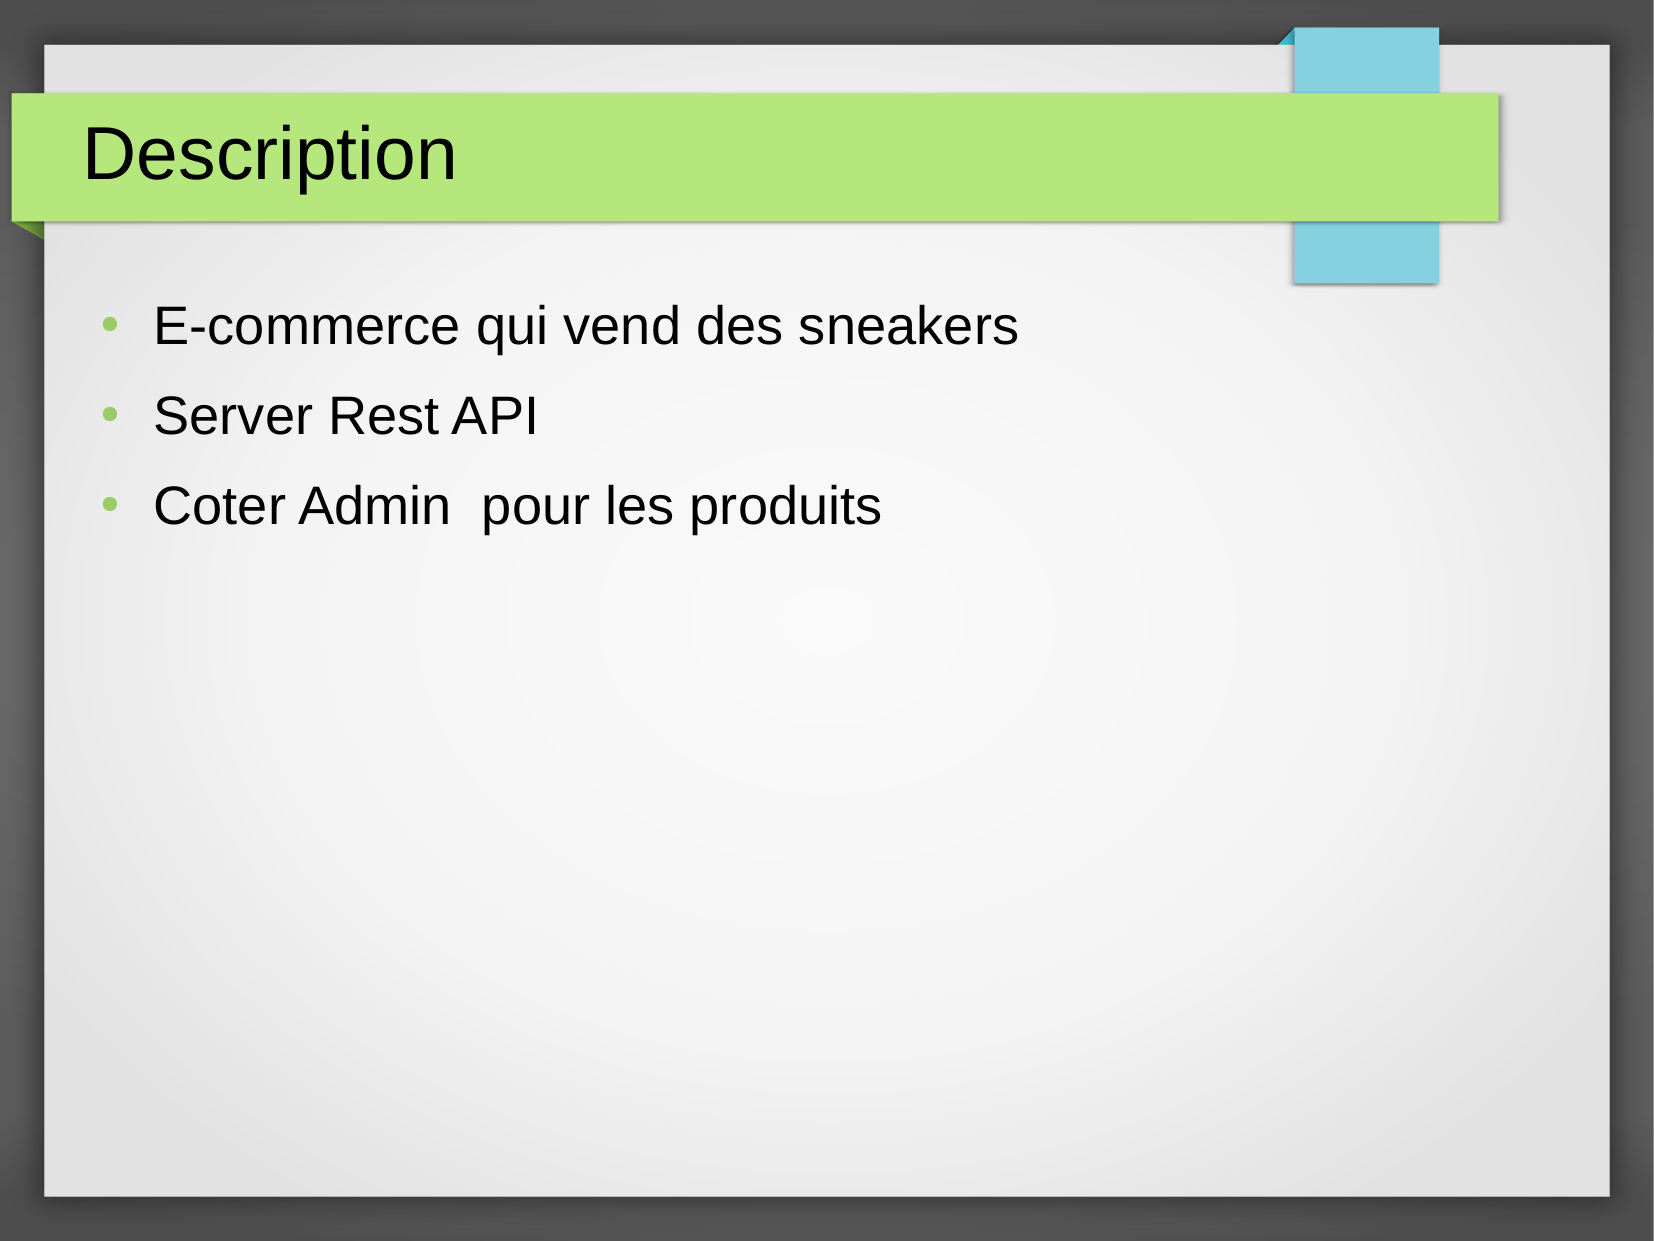

# Description
E-commerce qui vend des sneakers
Server Rest API
Coter Admin pour les produits